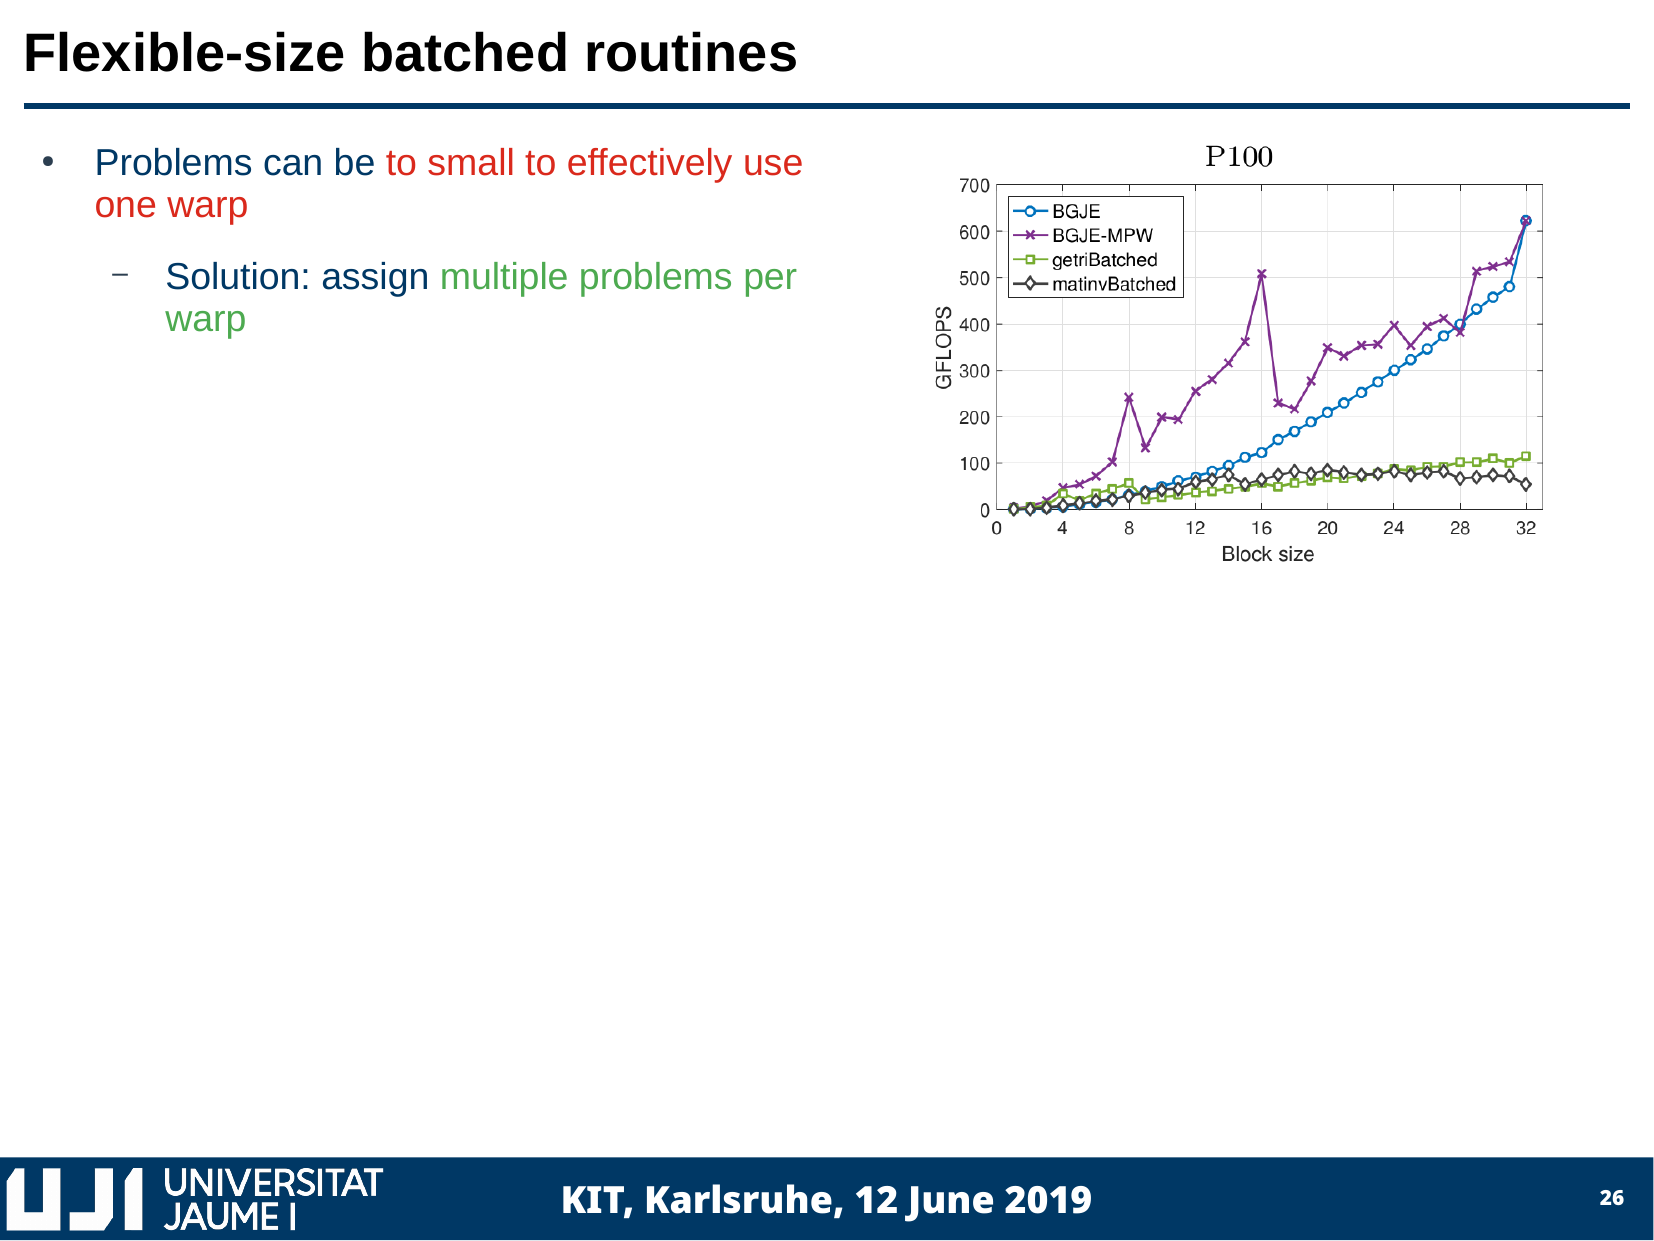

# Flexible-size batched routines
Problems can be to small to effectively use one warp
Solution: assign multiple problems per warp
KIT, Karlsruhe, 12 June 2019
26